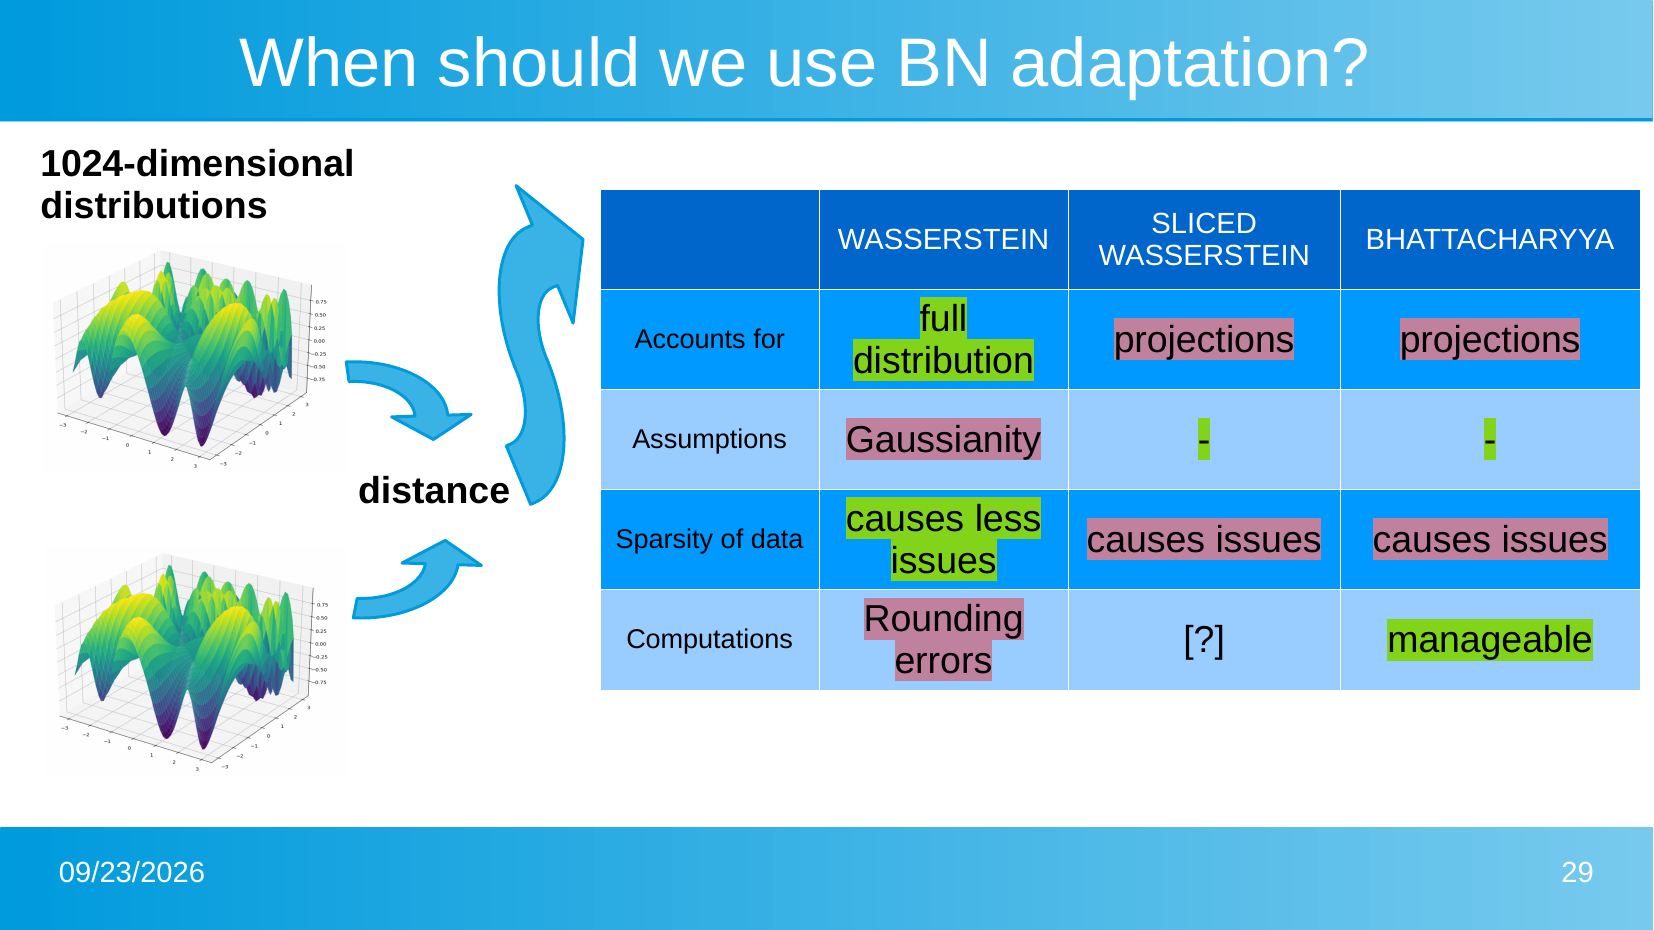

# When should we use BN adaptation?
1024-dimensional distributions
| | WASSERSTEIN | SLICED WASSERSTEIN | BHATTACHARYYA |
| --- | --- | --- | --- |
| Accounts for | full distribution | projections | projections |
| Assumptions | Gaussianity | - | - |
| Sparsity of data | causes less issues | causes issues | causes issues |
| Computations | Rounding errors | [?] | manageable |
distance
29